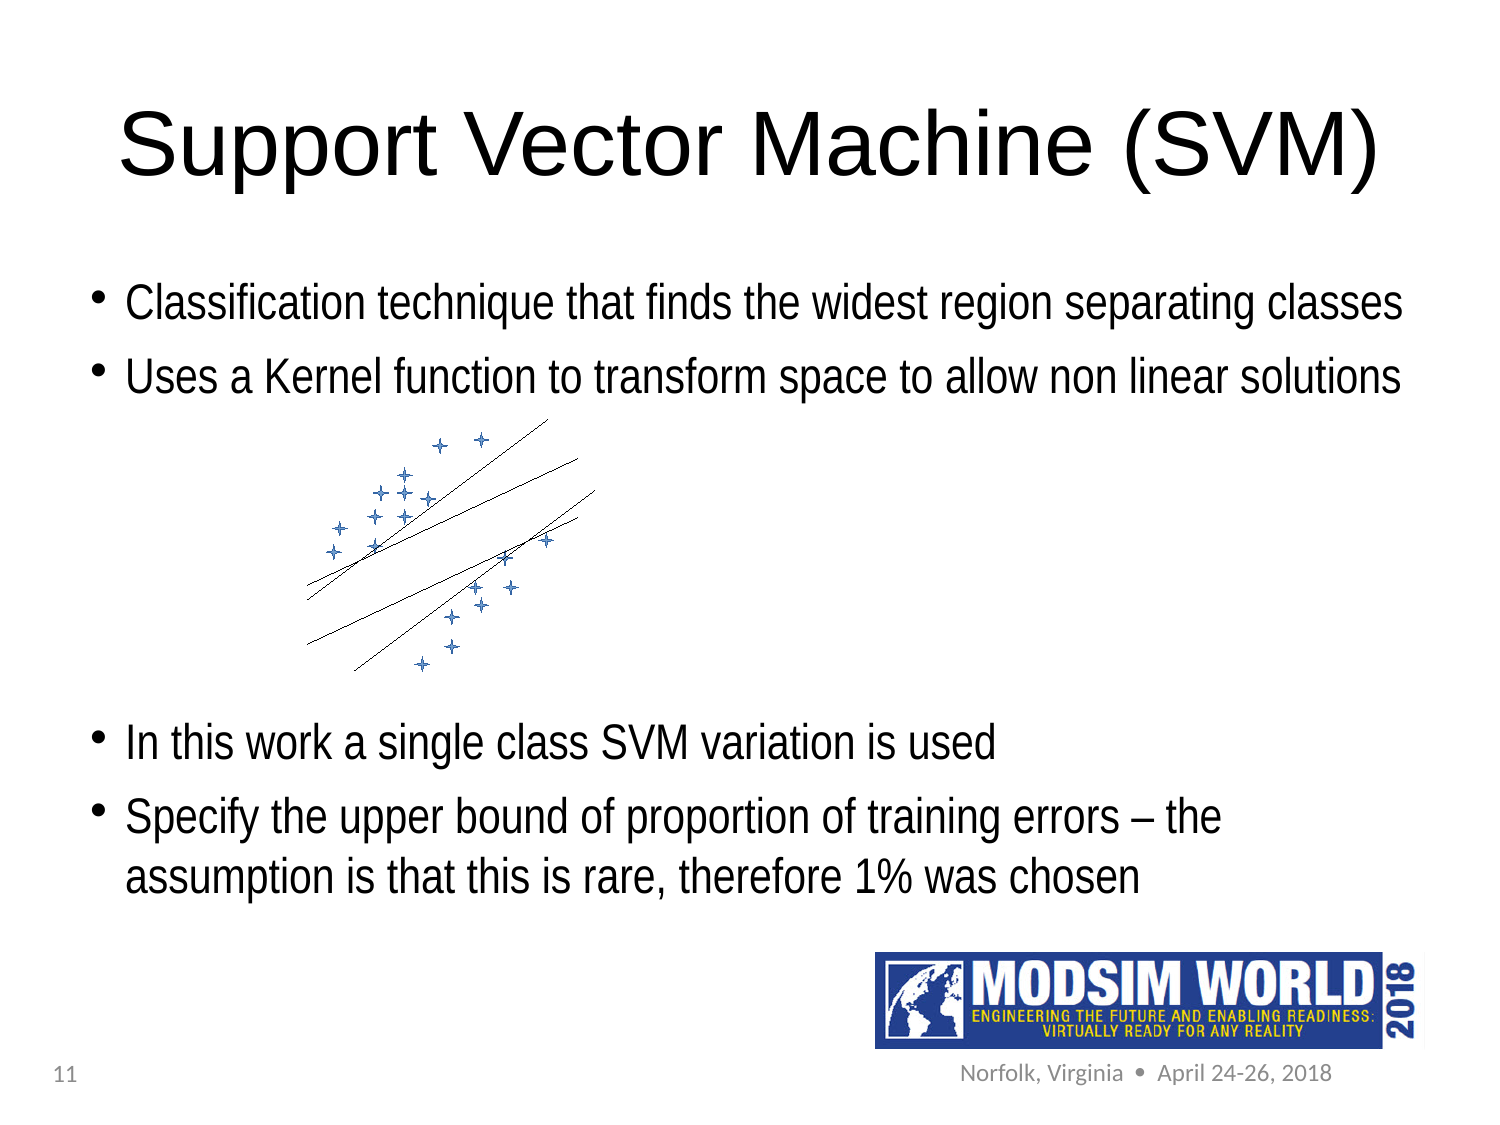

Support Vector Machine (SVM)
Classification technique that finds the widest region separating classes
Uses a Kernel function to transform space to allow non linear solutions
In this work a single class SVM variation is used
Specify the upper bound of proportion of training errors – the assumption is that this is rare, therefore 1% was chosen
Norfolk, Virginia  April 24-26, 2018